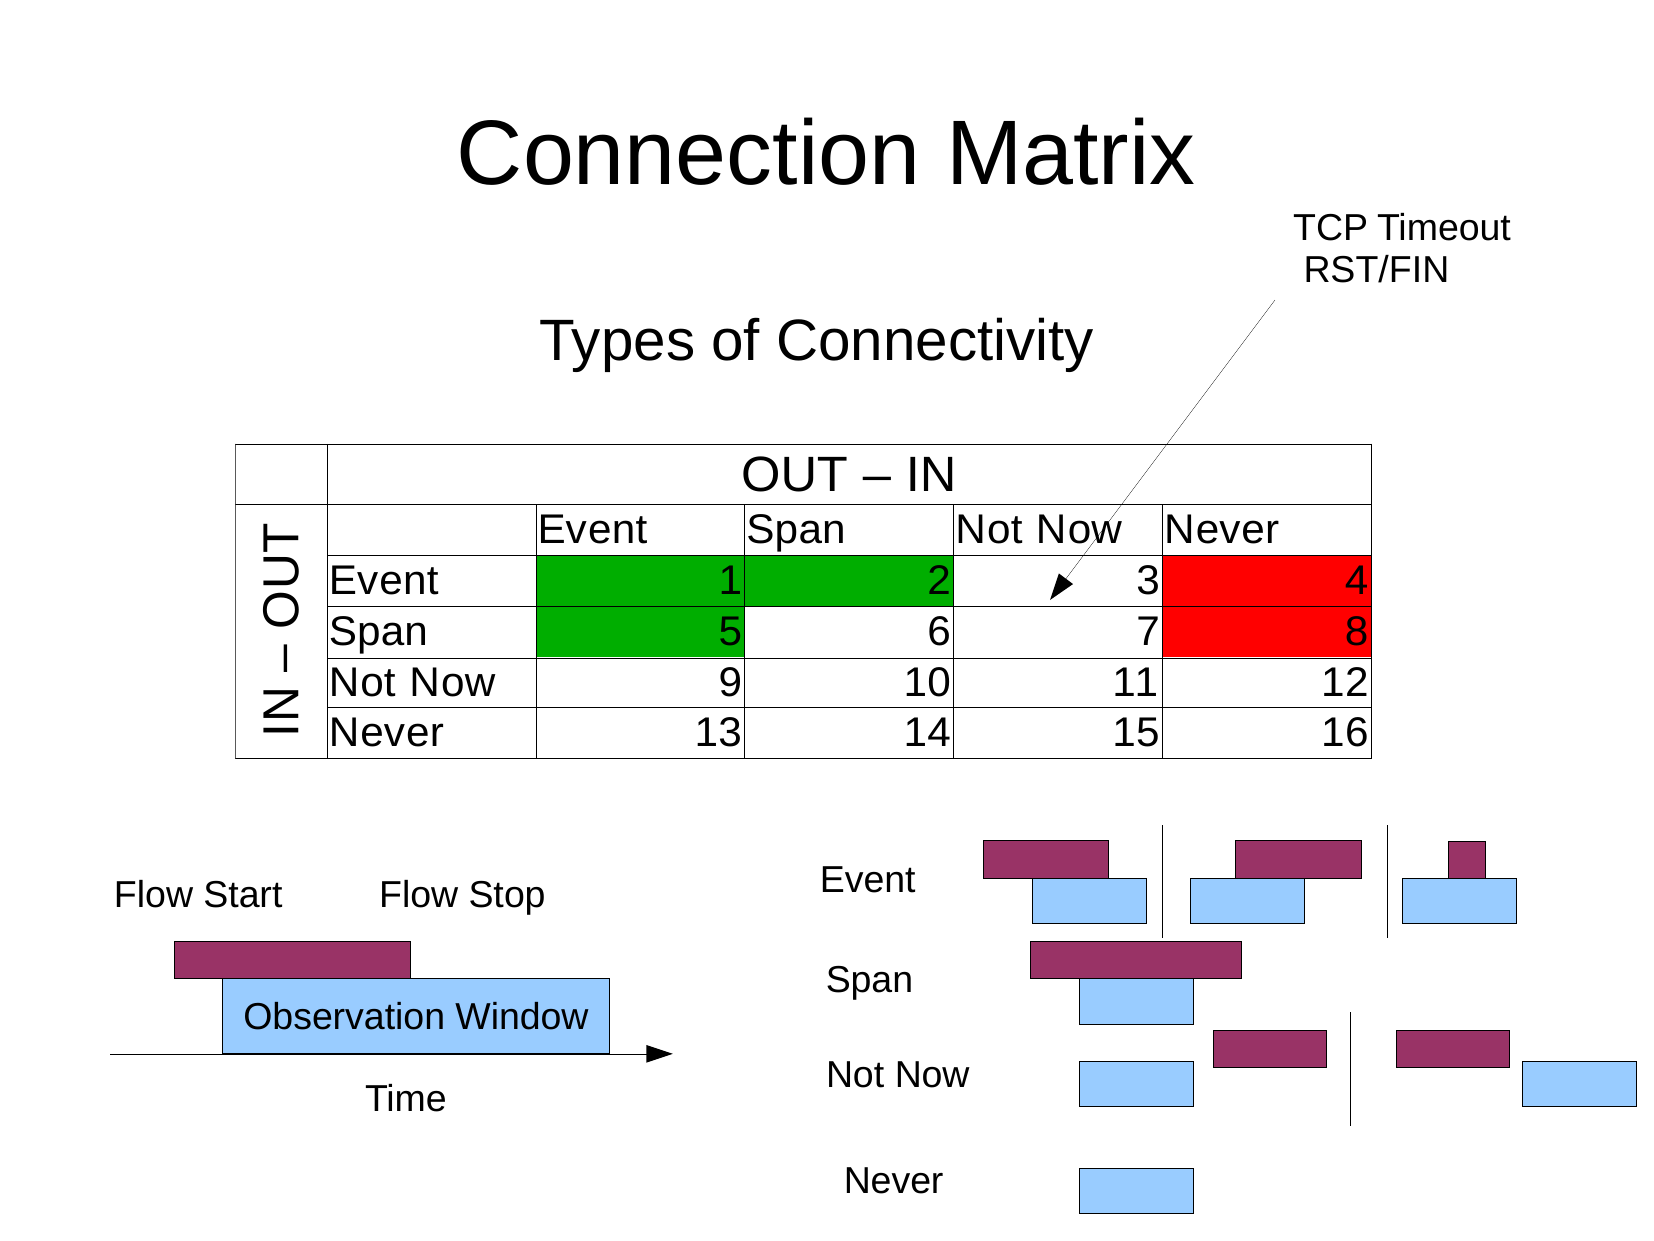

# Connection Matrix
TCP Timeout
 RST/FIN
Types of Connectivity
Event
Flow Start
Flow Stop
Span
Observation Window
Not Now
Time
Never